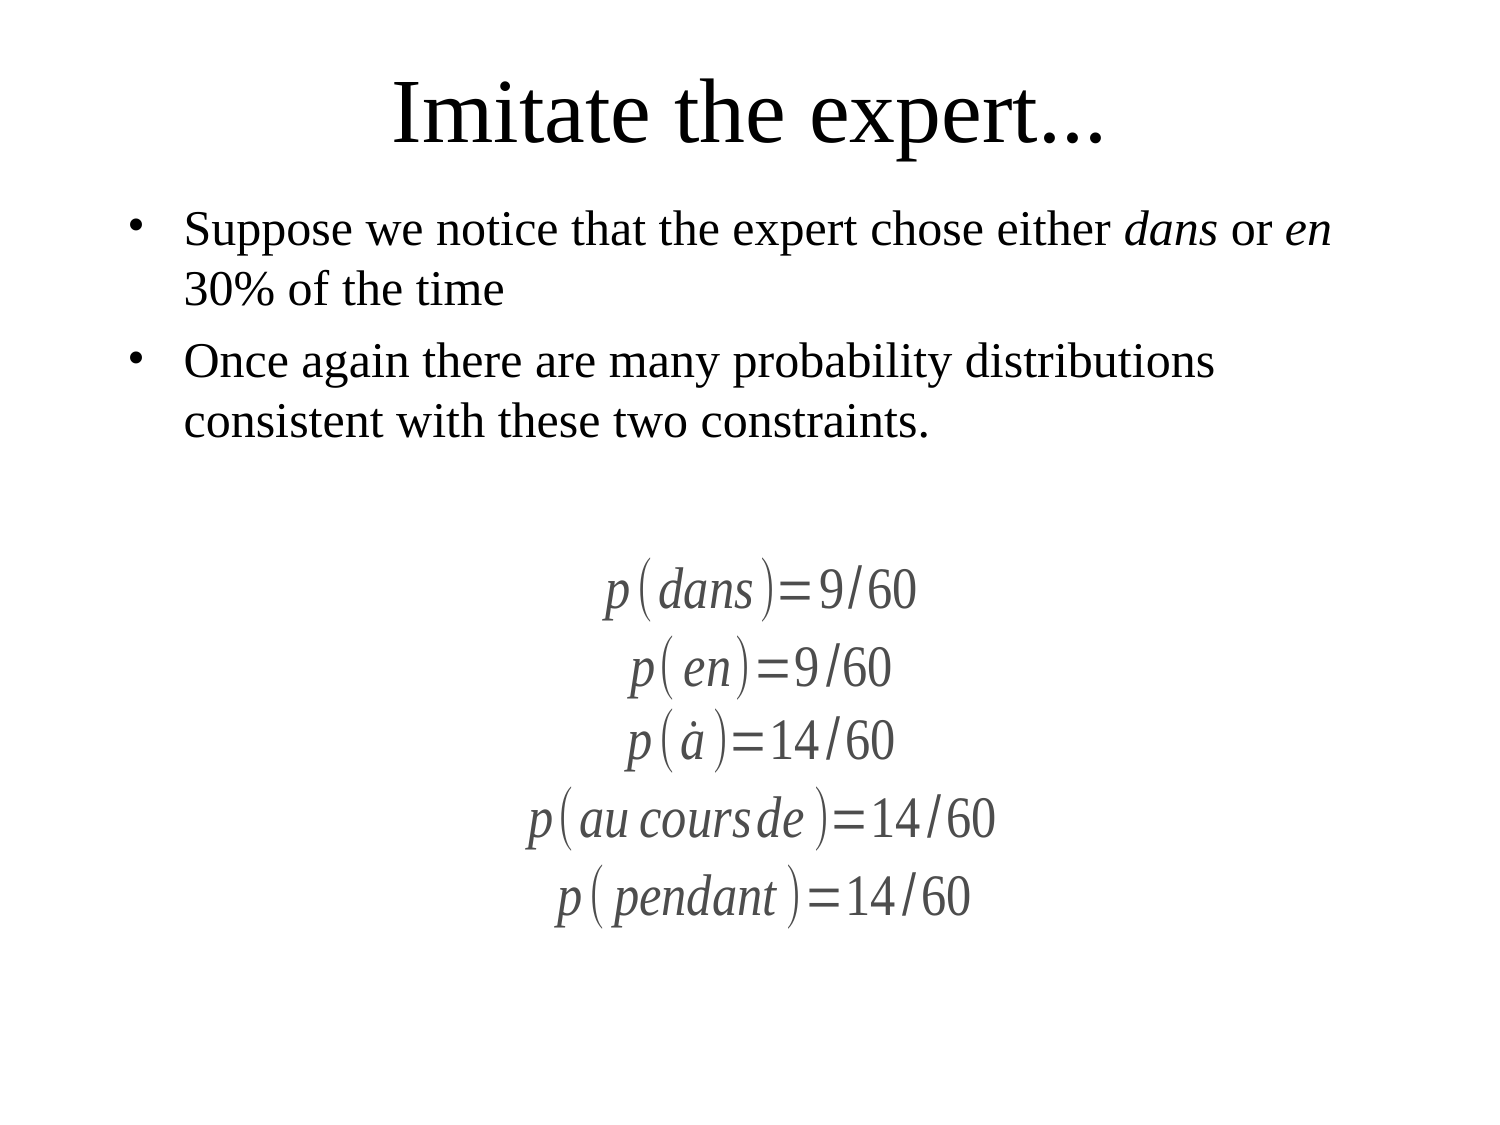

# Imitate the expert...
Suppose we notice that the expert chose either dans or en 30% of the time
Once again there are many probability distributions consistent with these two constraints.